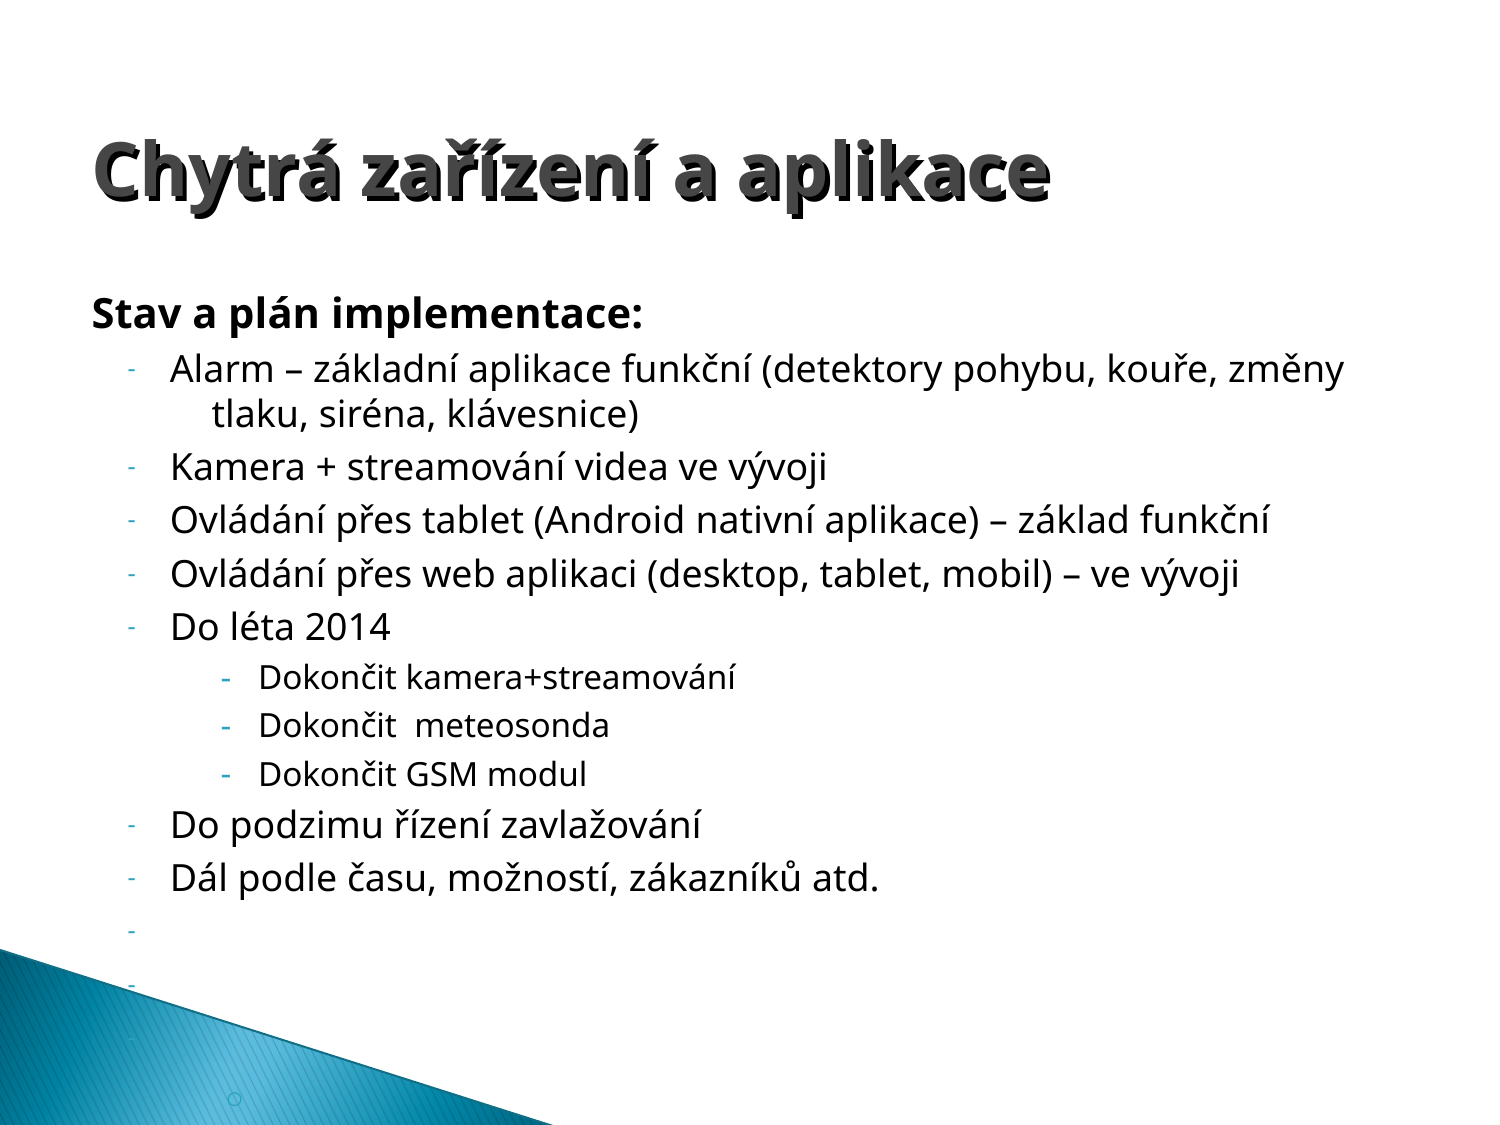

Chytrá zařízení a aplikace
# Stav a plán implementace:
Alarm – základní aplikace funkční (detektory pohybu, kouře, změny tlaku, siréna, klávesnice)
Kamera + streamování videa ve vývoji
Ovládání přes tablet (Android nativní aplikace) – základ funkční
Ovládání přes web aplikaci (desktop, tablet, mobil) – ve vývoji
Do léta 2014
Dokončit kamera+streamování
Dokončit meteosonda
Dokončit GSM modul
Do podzimu řízení zavlažování
Dál podle času, možností, zákazníků atd.